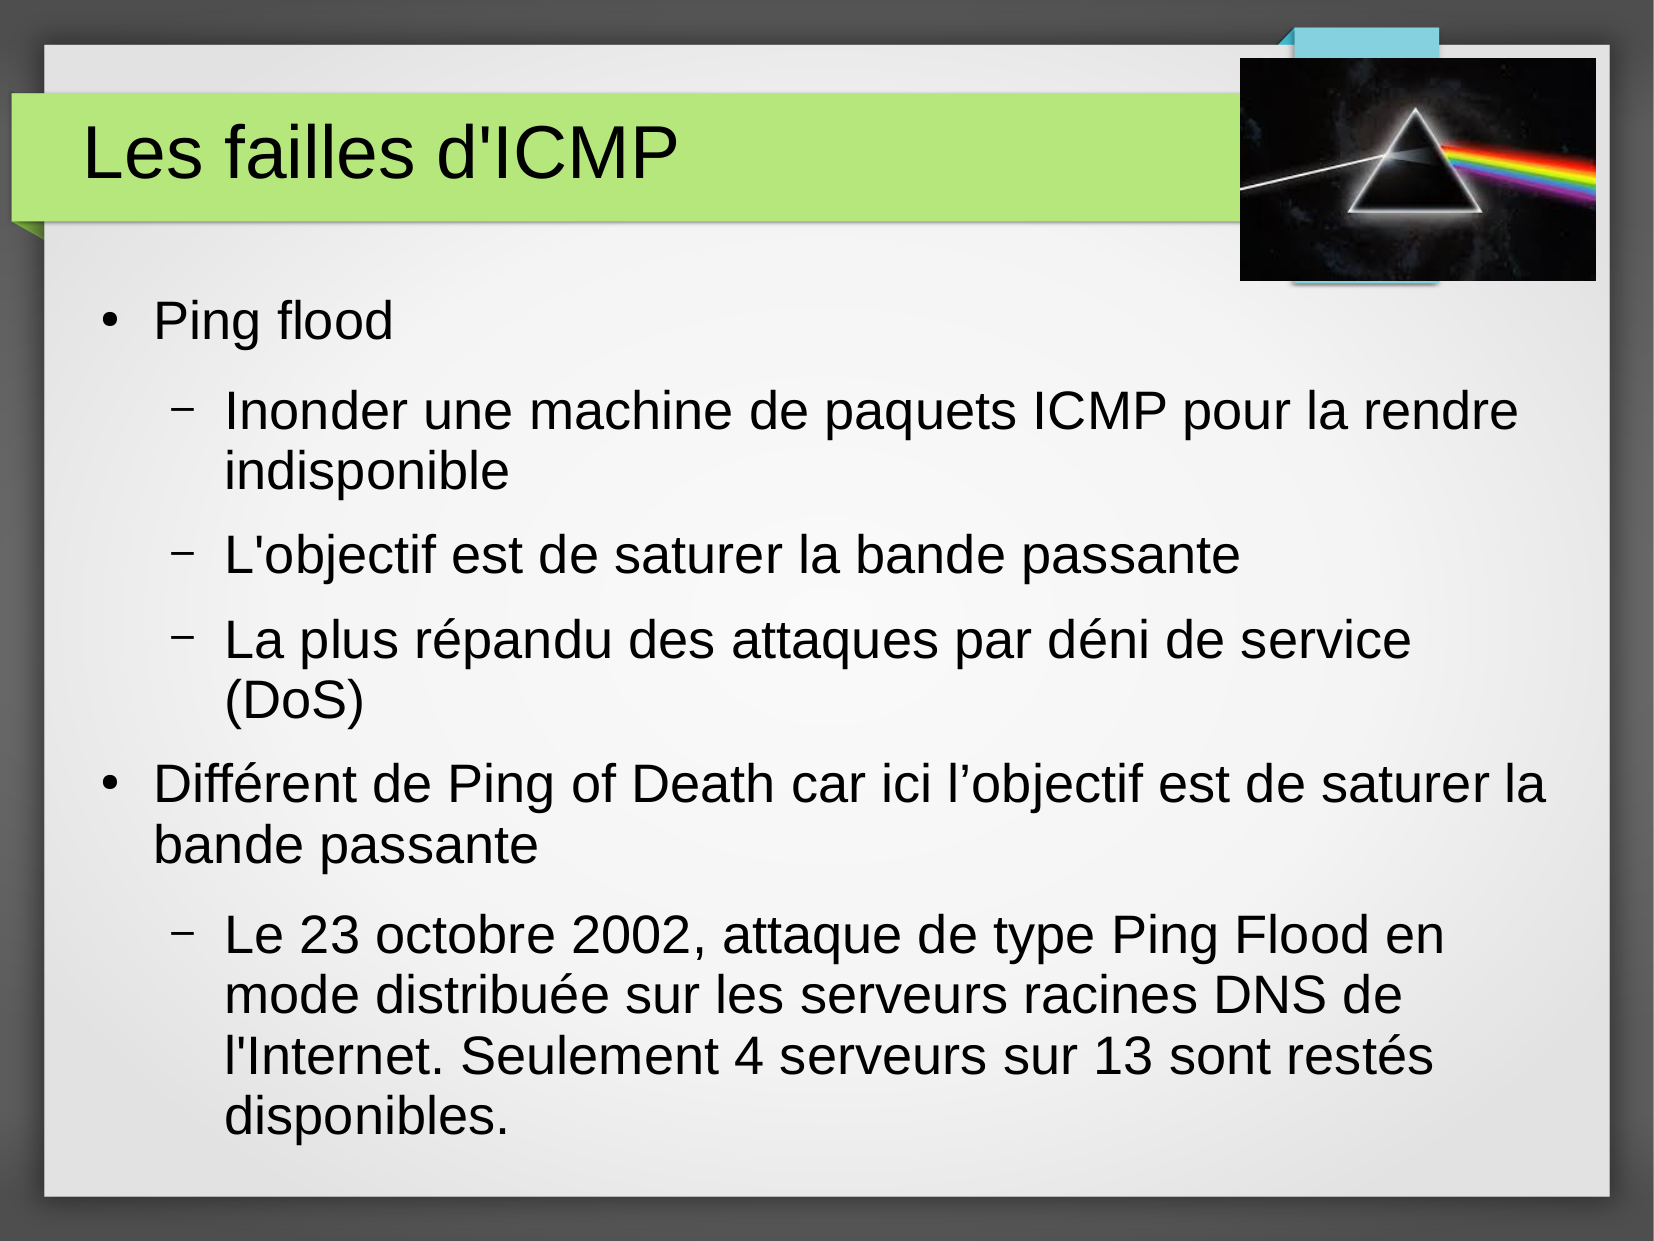

# Les failles d'ICMP
Ping flood
Inonder une machine de paquets ICMP pour la rendre indisponible
L'objectif est de saturer la bande passante
La plus répandu des attaques par déni de service (DoS)
Différent de Ping of Death car ici l’objectif est de saturer la bande passante
Le 23 octobre 2002, attaque de type Ping Flood en mode distribuée sur les serveurs racines DNS de l'Internet. Seulement 4 serveurs sur 13 sont restés disponibles.